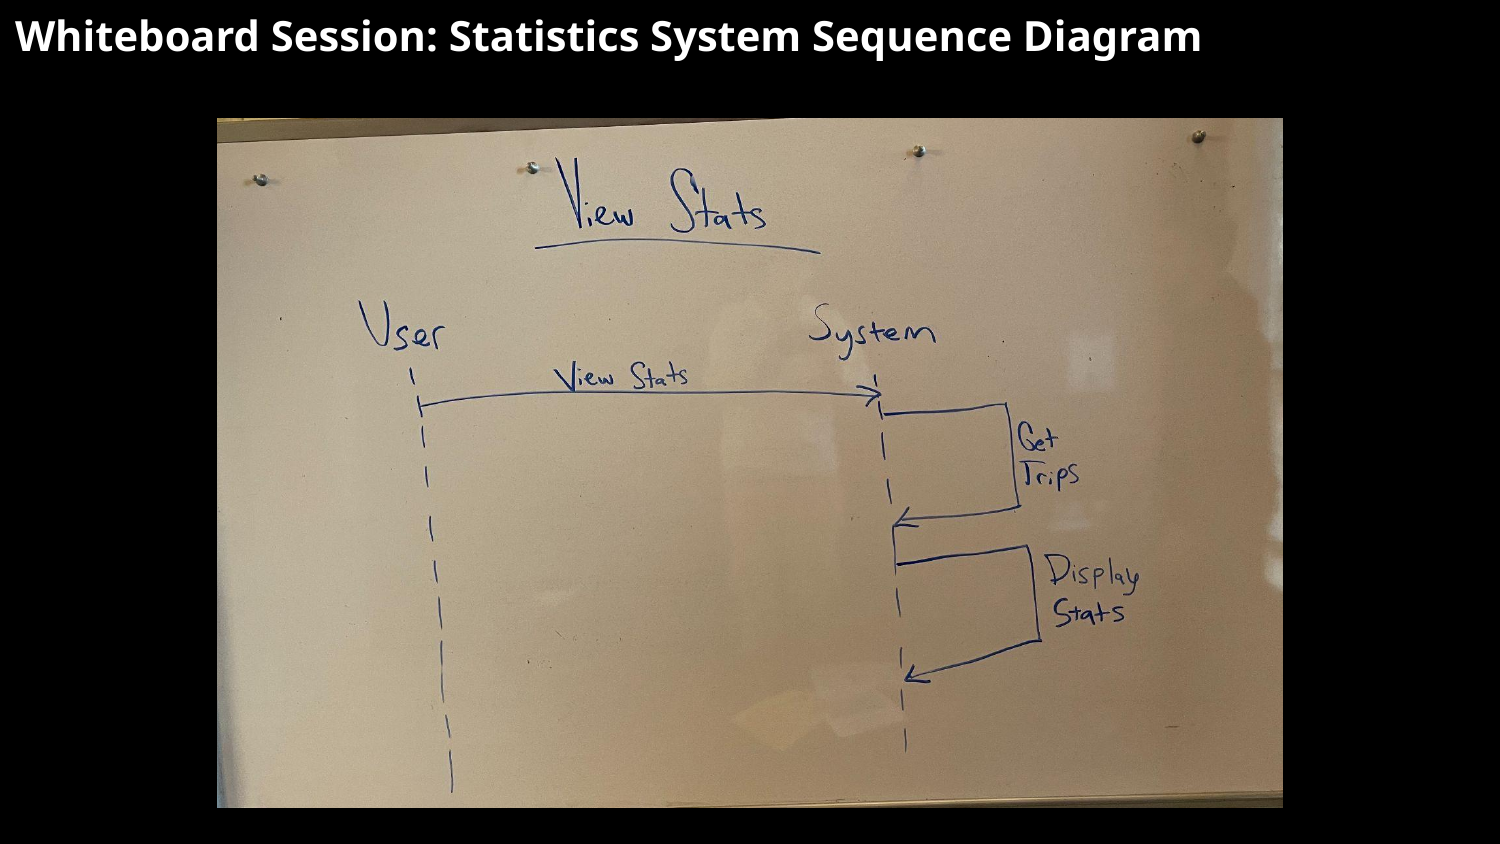

# Whiteboard Session: Statistics System Sequence Diagram